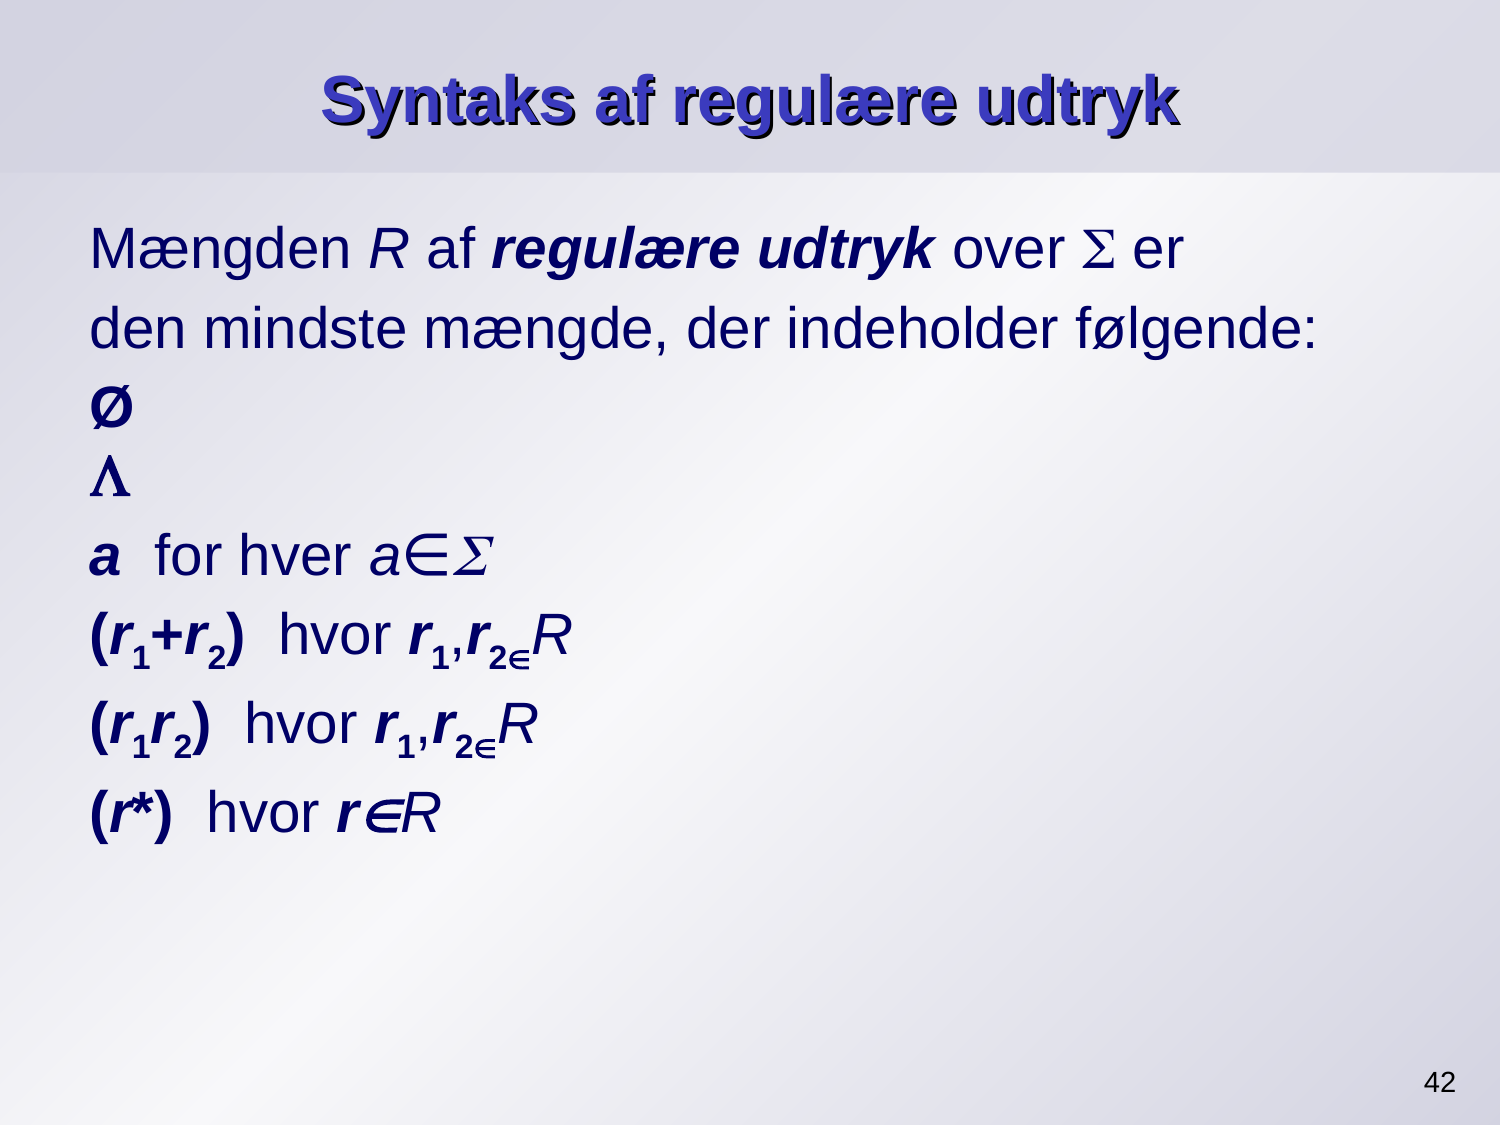

# Syntaks af regulære udtryk
Mængden R af regulære udtryk over Σ er
den mindste mængde, der indeholder følgende:
Ø
Λ
a for hver a∈Σ
(r1+r2) hvor r1,r2∈R
(r1r2) hvor r1,r2∈R
(r*) hvor r∈R
42